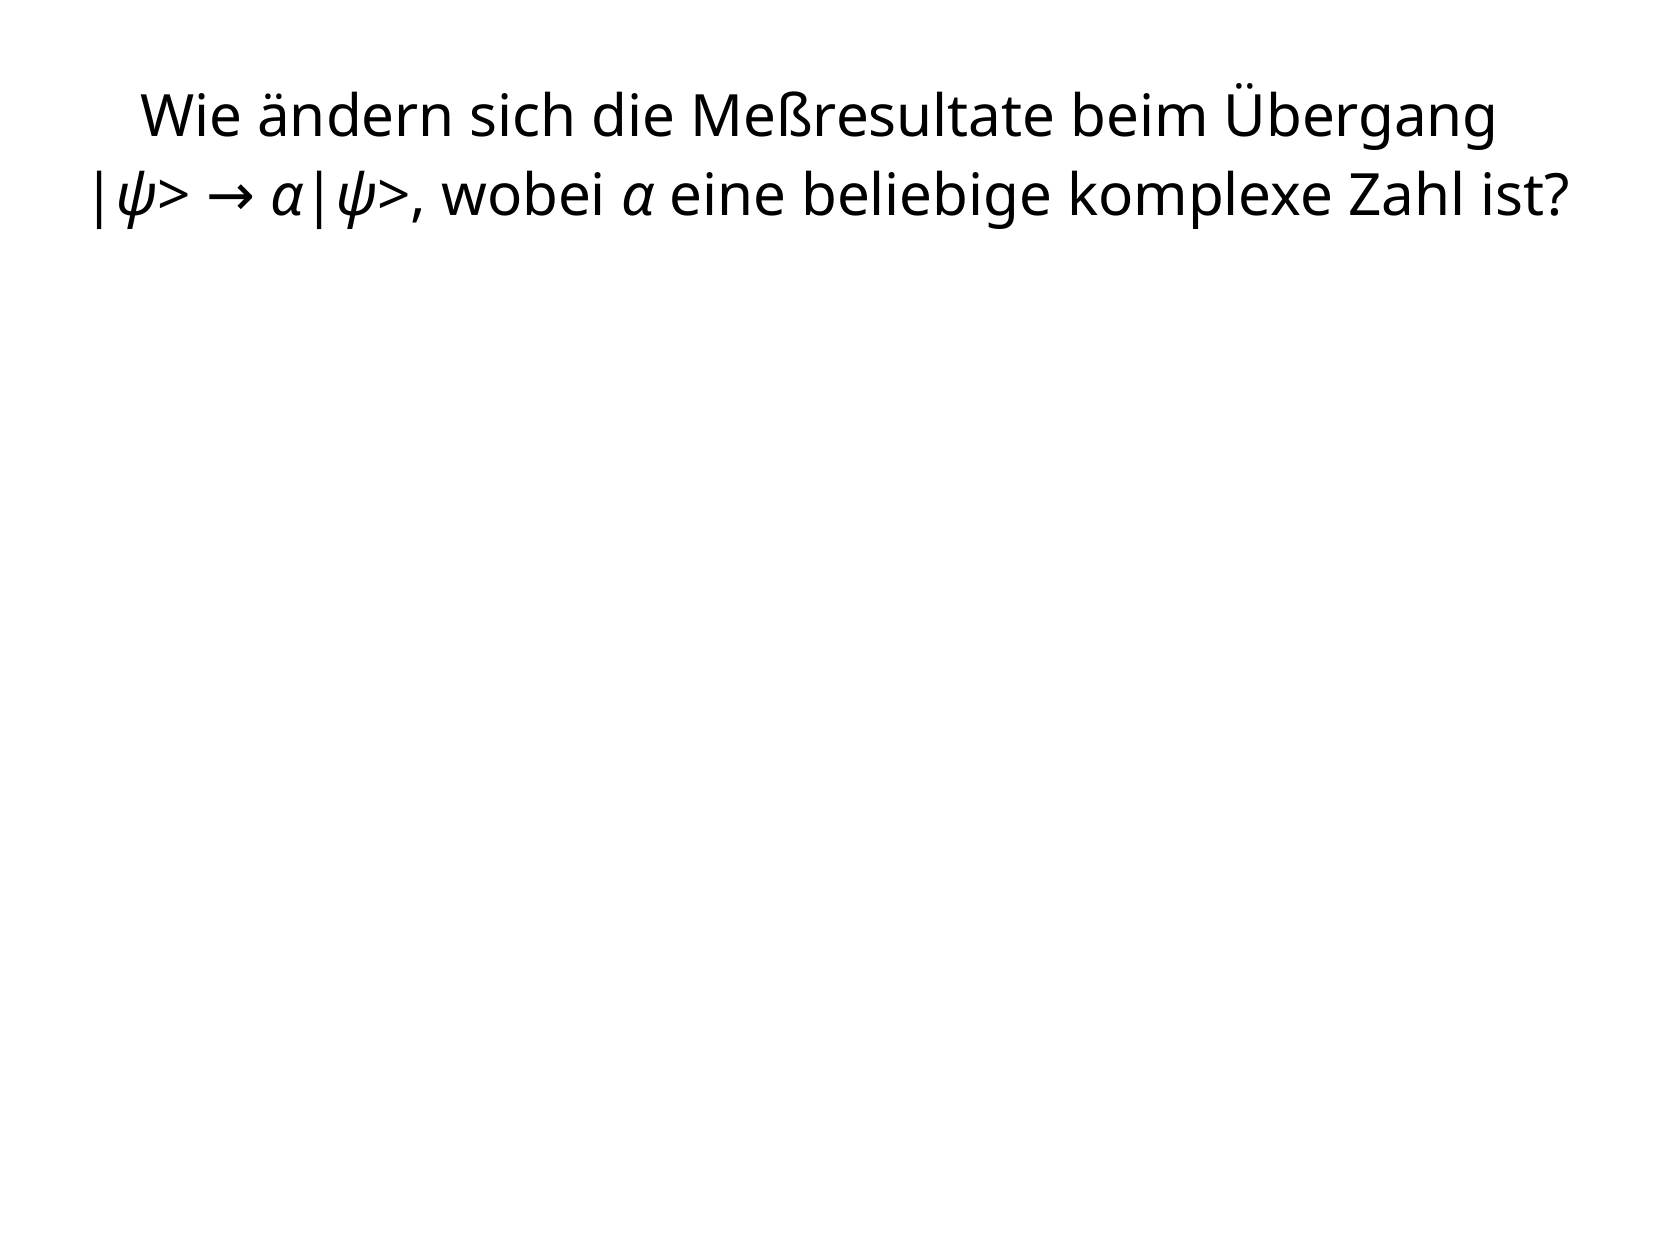

# Wie ändern sich die Meßresultate beim Übergang |ψ> → α|ψ>, wobei α eine beliebige komplexe Zahl ist?